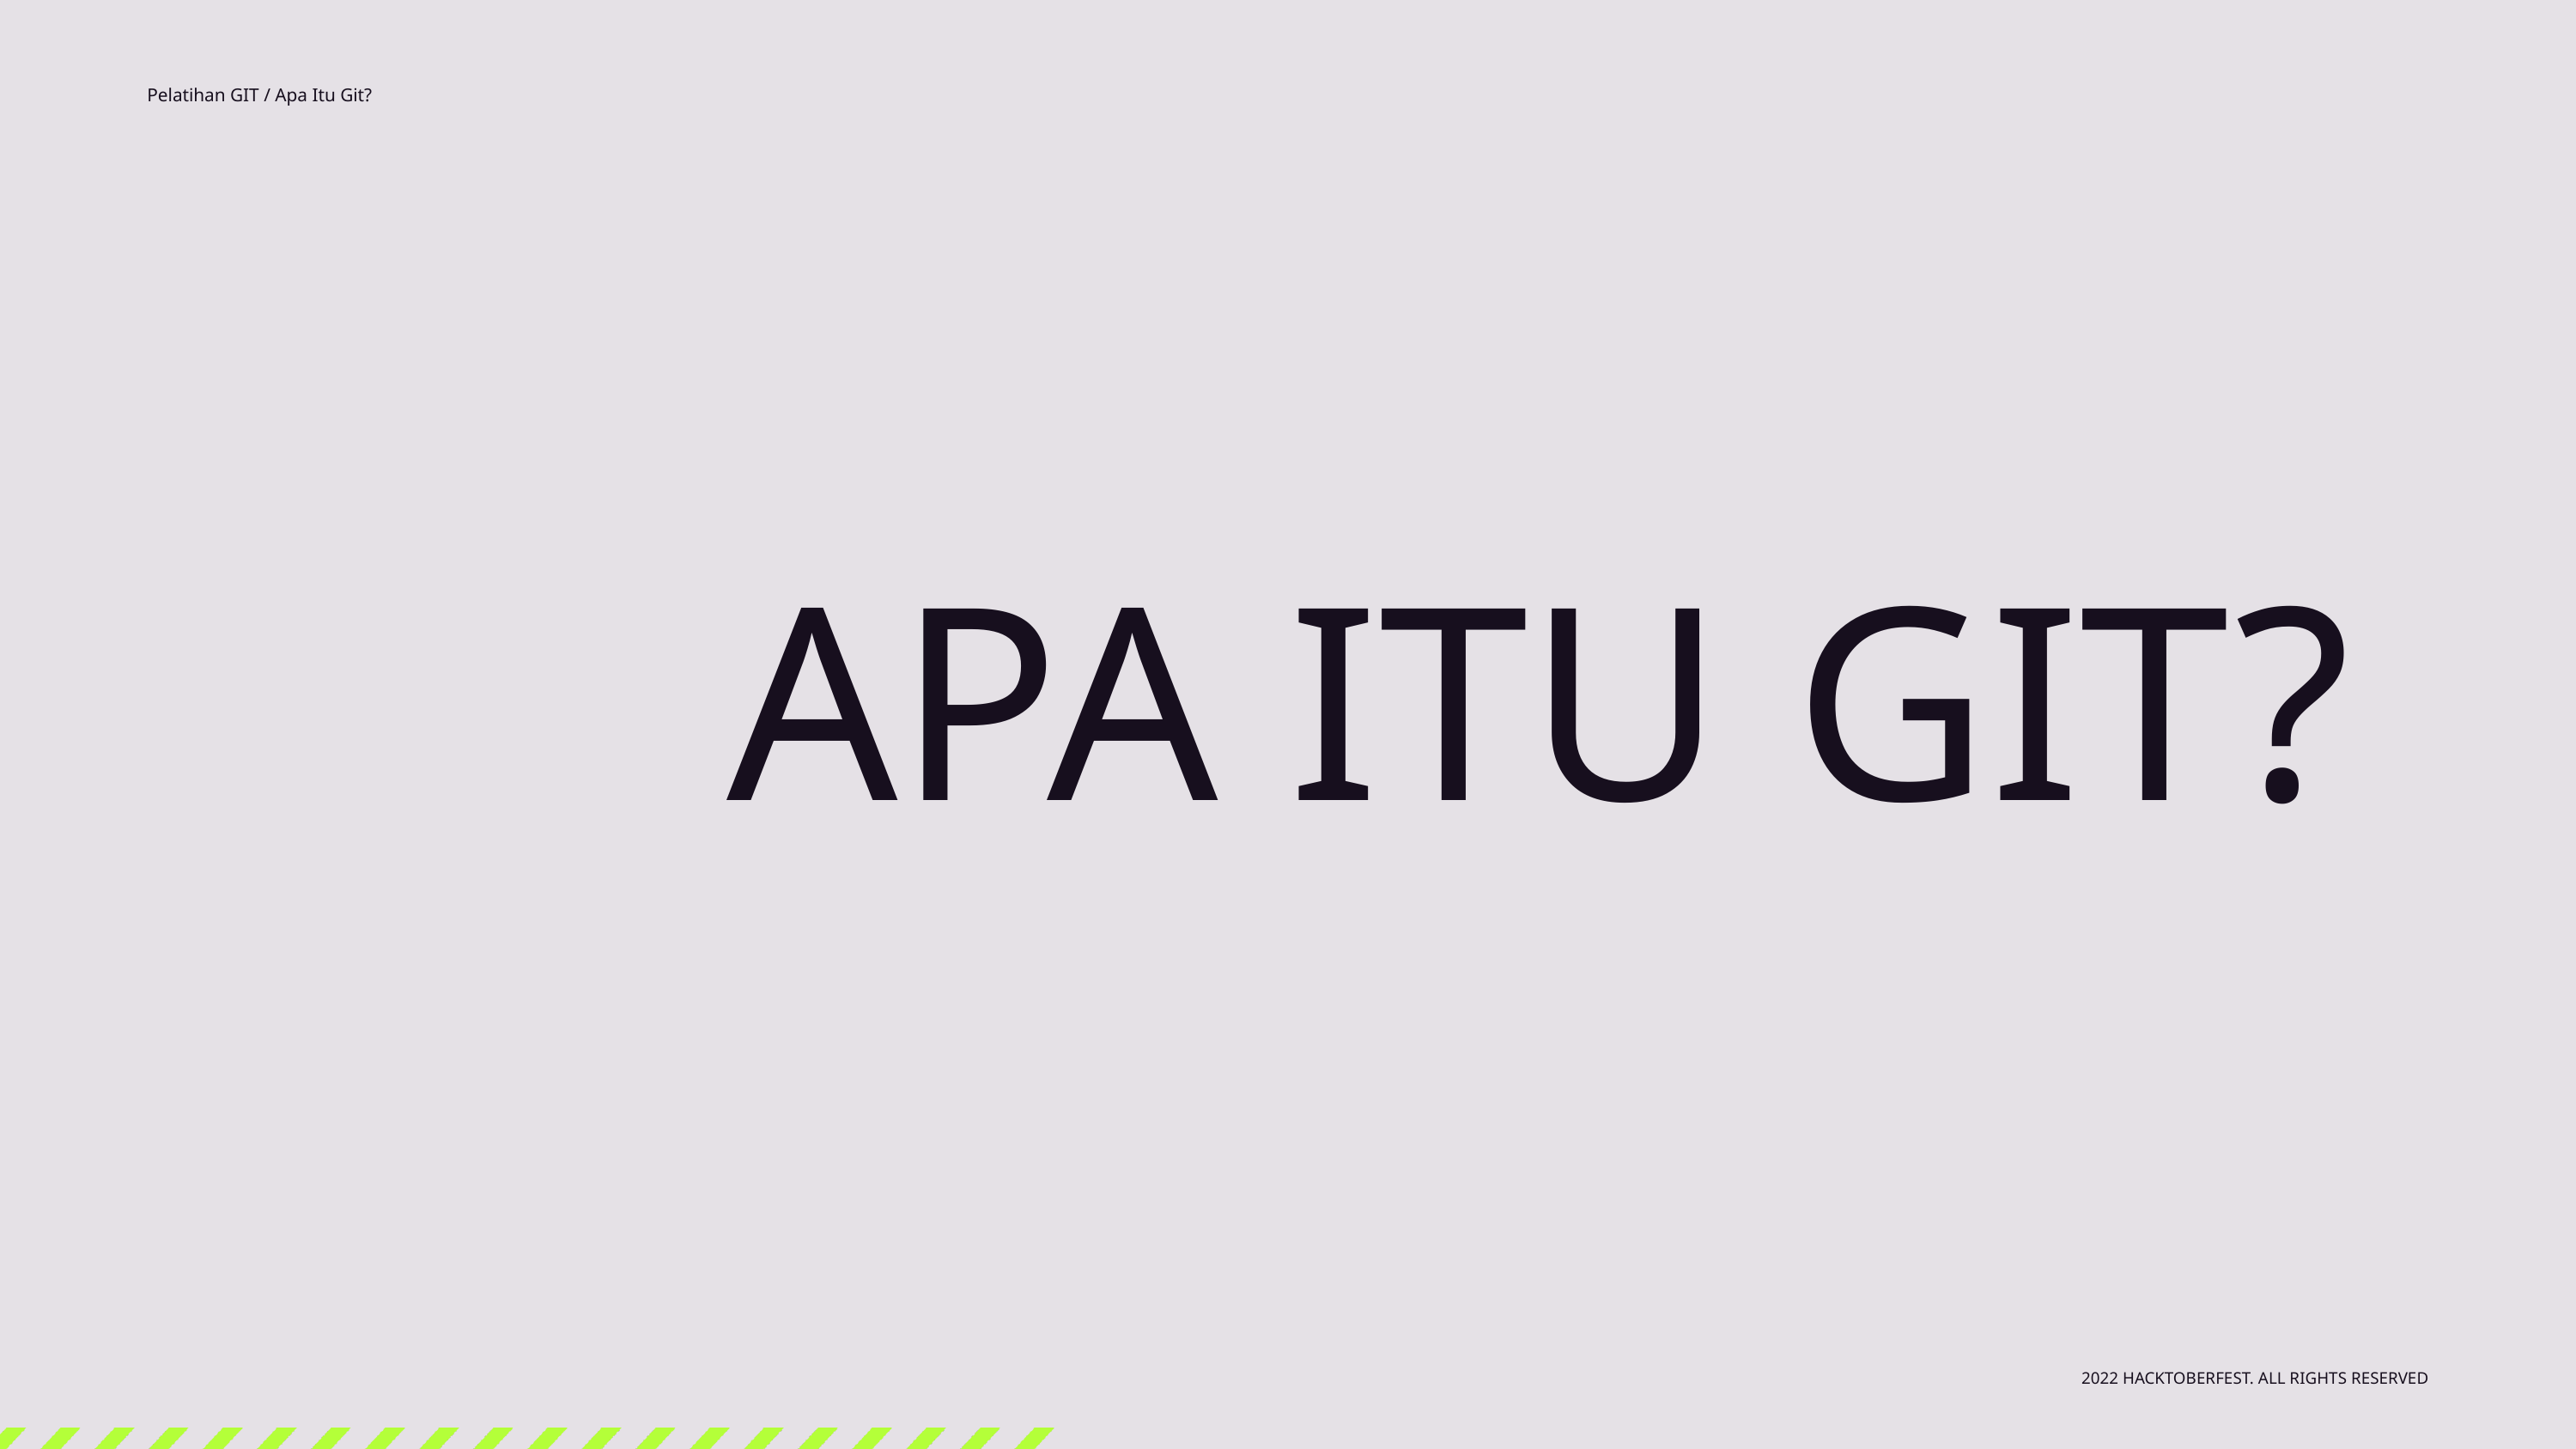

Pelatihan GIT / Apa Itu Git?
APA ITU GIT?
2022 HACKTOBERFEST. ALL RIGHTS RESERVED